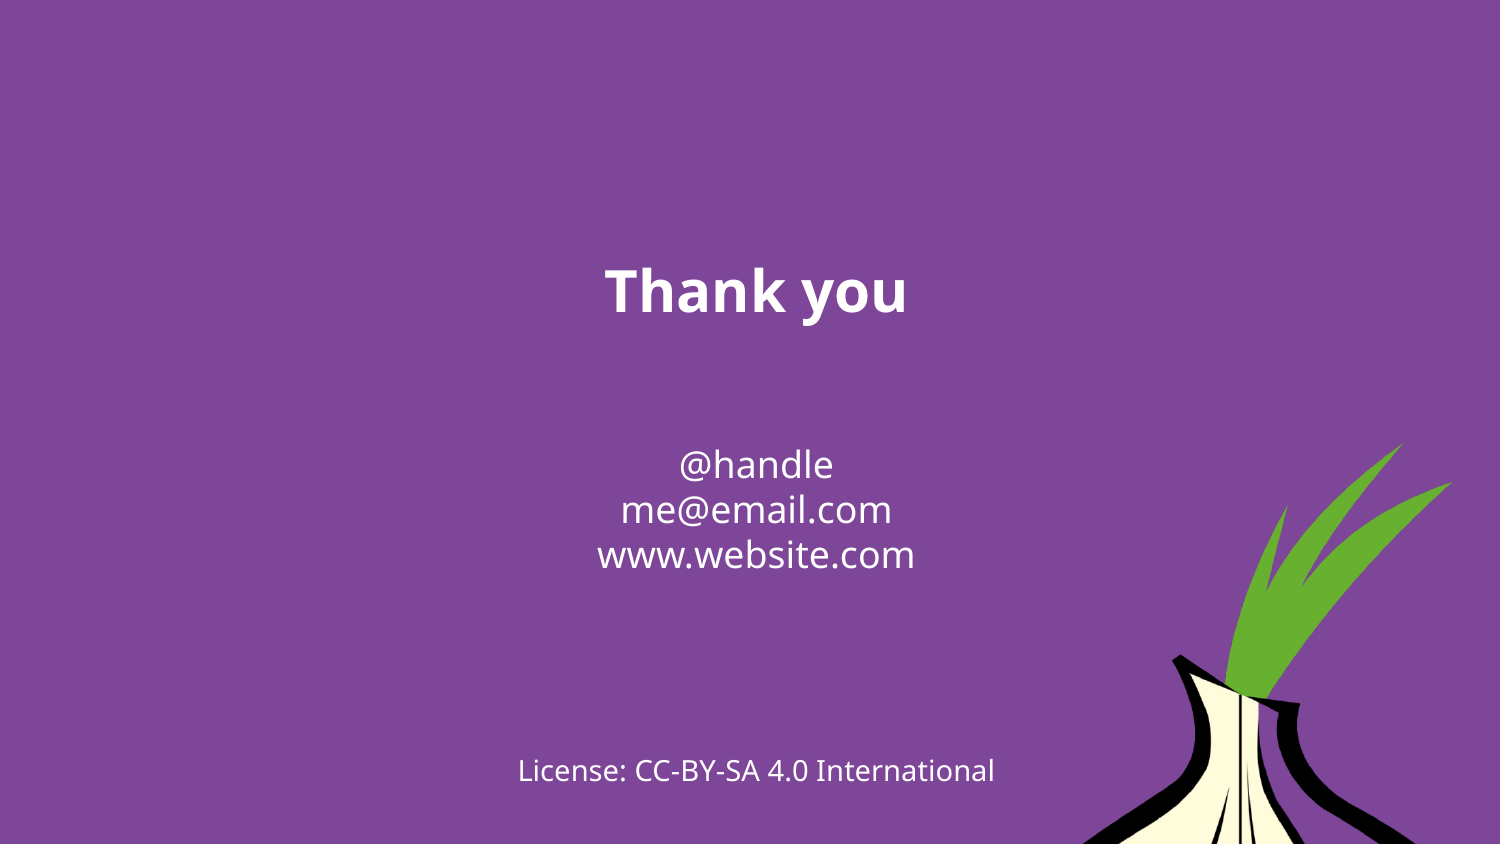

Thank you
@handle
me@email.com
www.website.com
License: CC-BY-SA 4.0 International